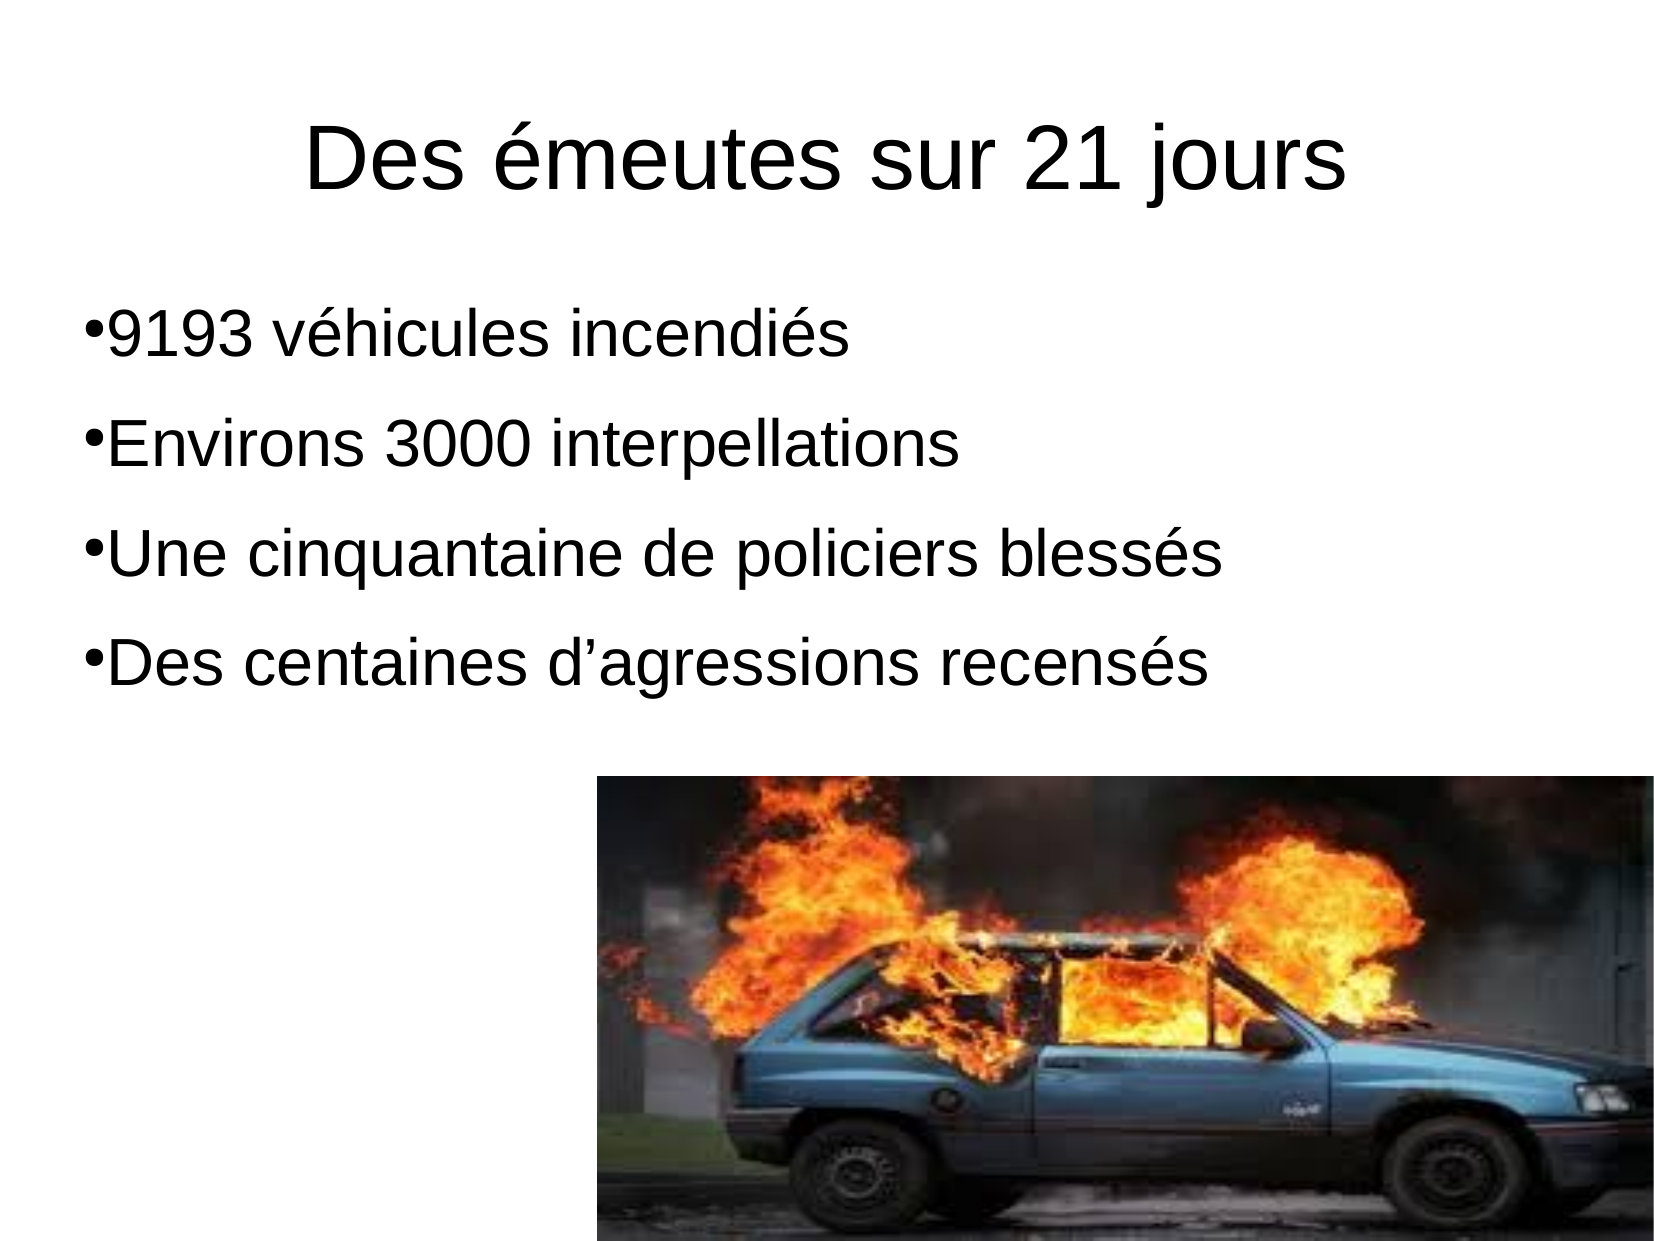

# Des émeutes sur 21 jours
9193 véhicules incendiés
Environs 3000 interpellations
Une cinquantaine de policiers blessés
Des centaines d’agressions recensés